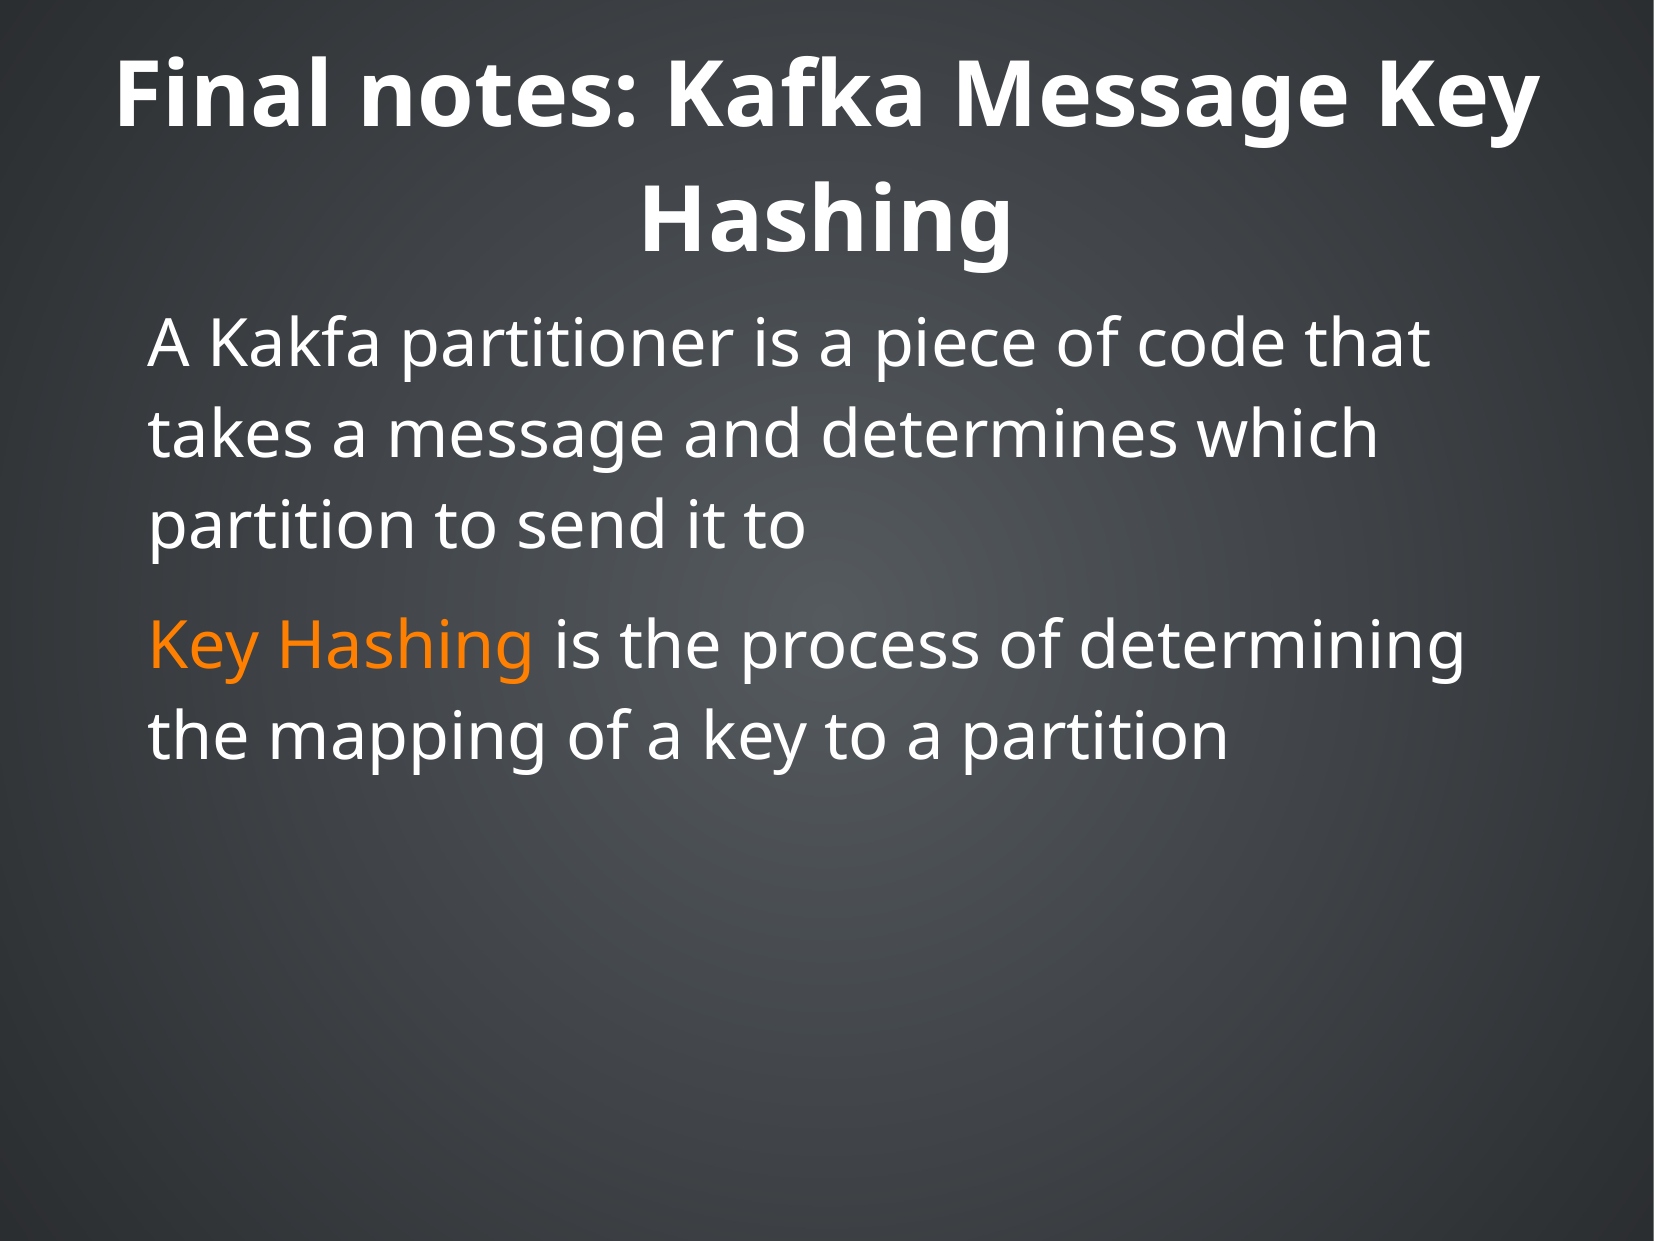

# Final notes: Kafka Message Key Hashing
A Kakfa partitioner is a piece of code that takes a message and determines which partition to send it to
Key Hashing is the process of determining the mapping of a key to a partition